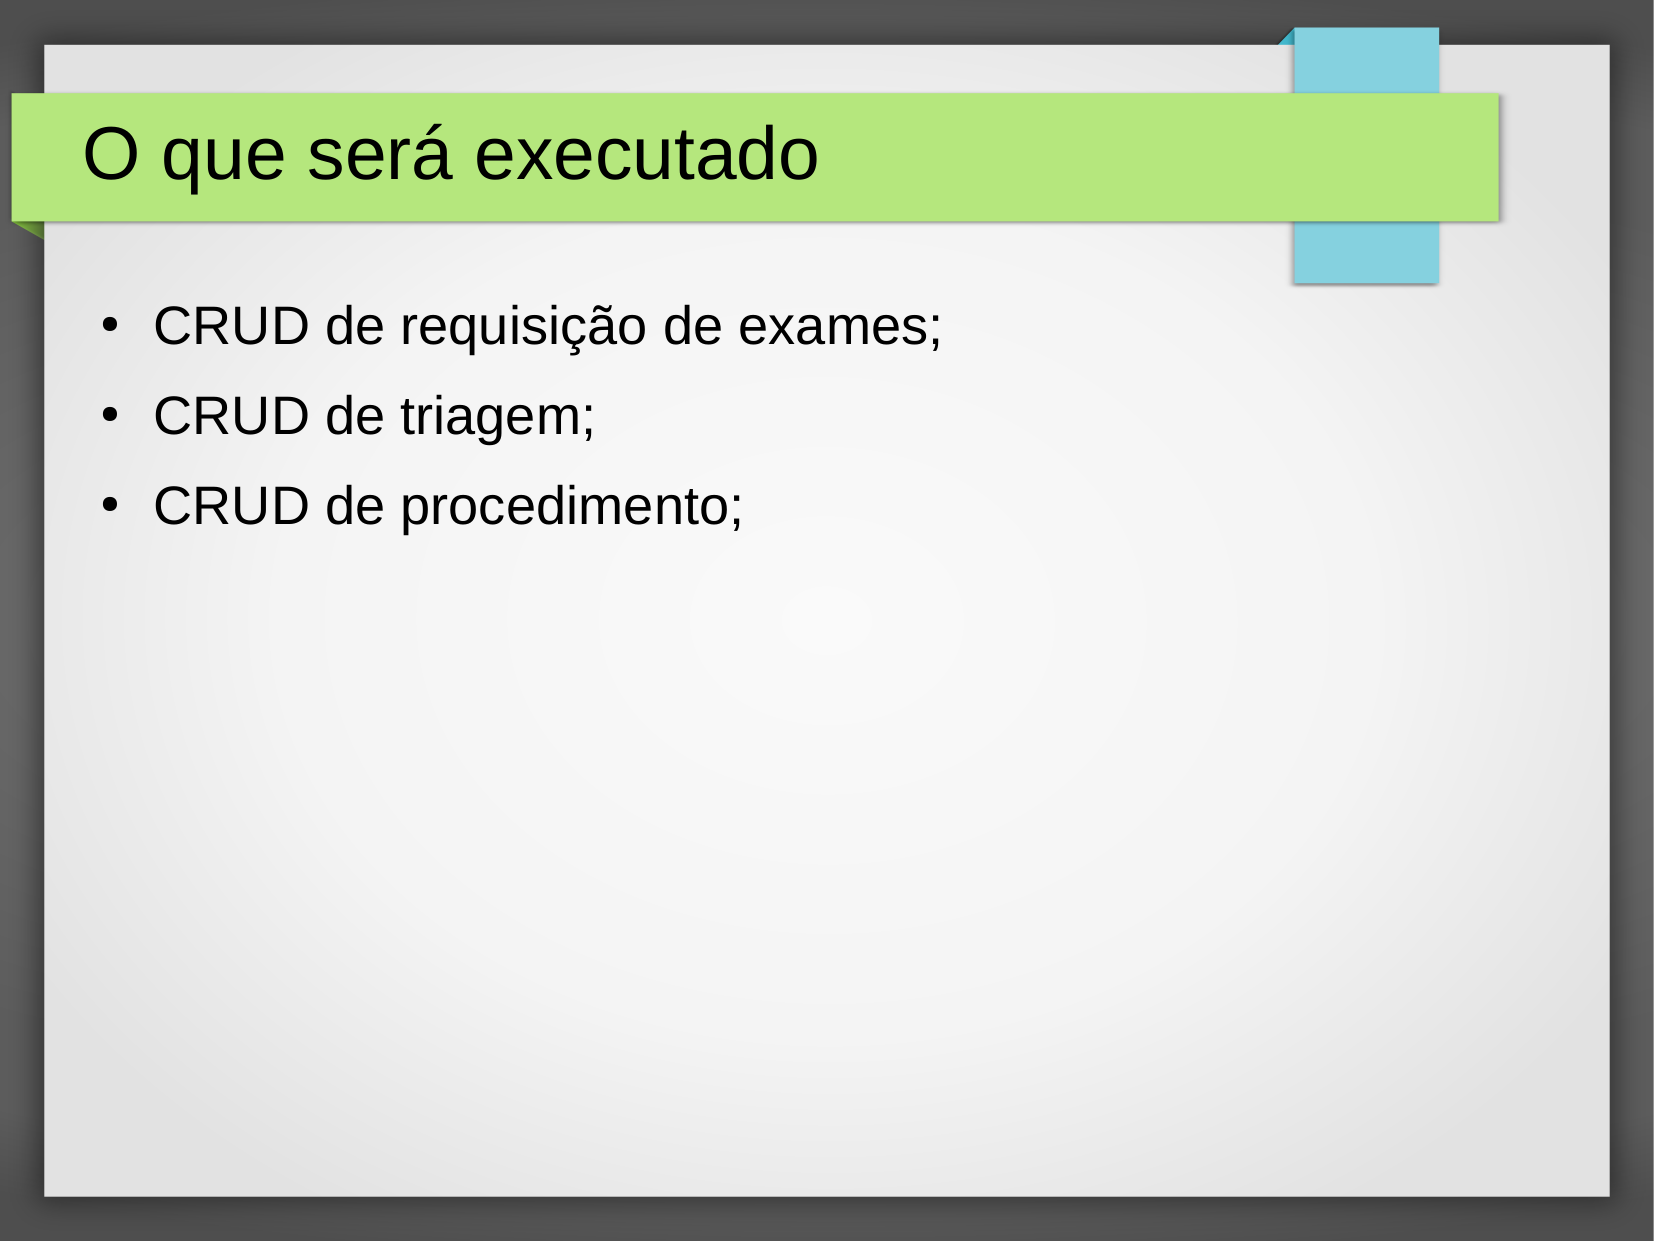

# O que será executado
CRUD de requisição de exames;
CRUD de triagem;
CRUD de procedimento;